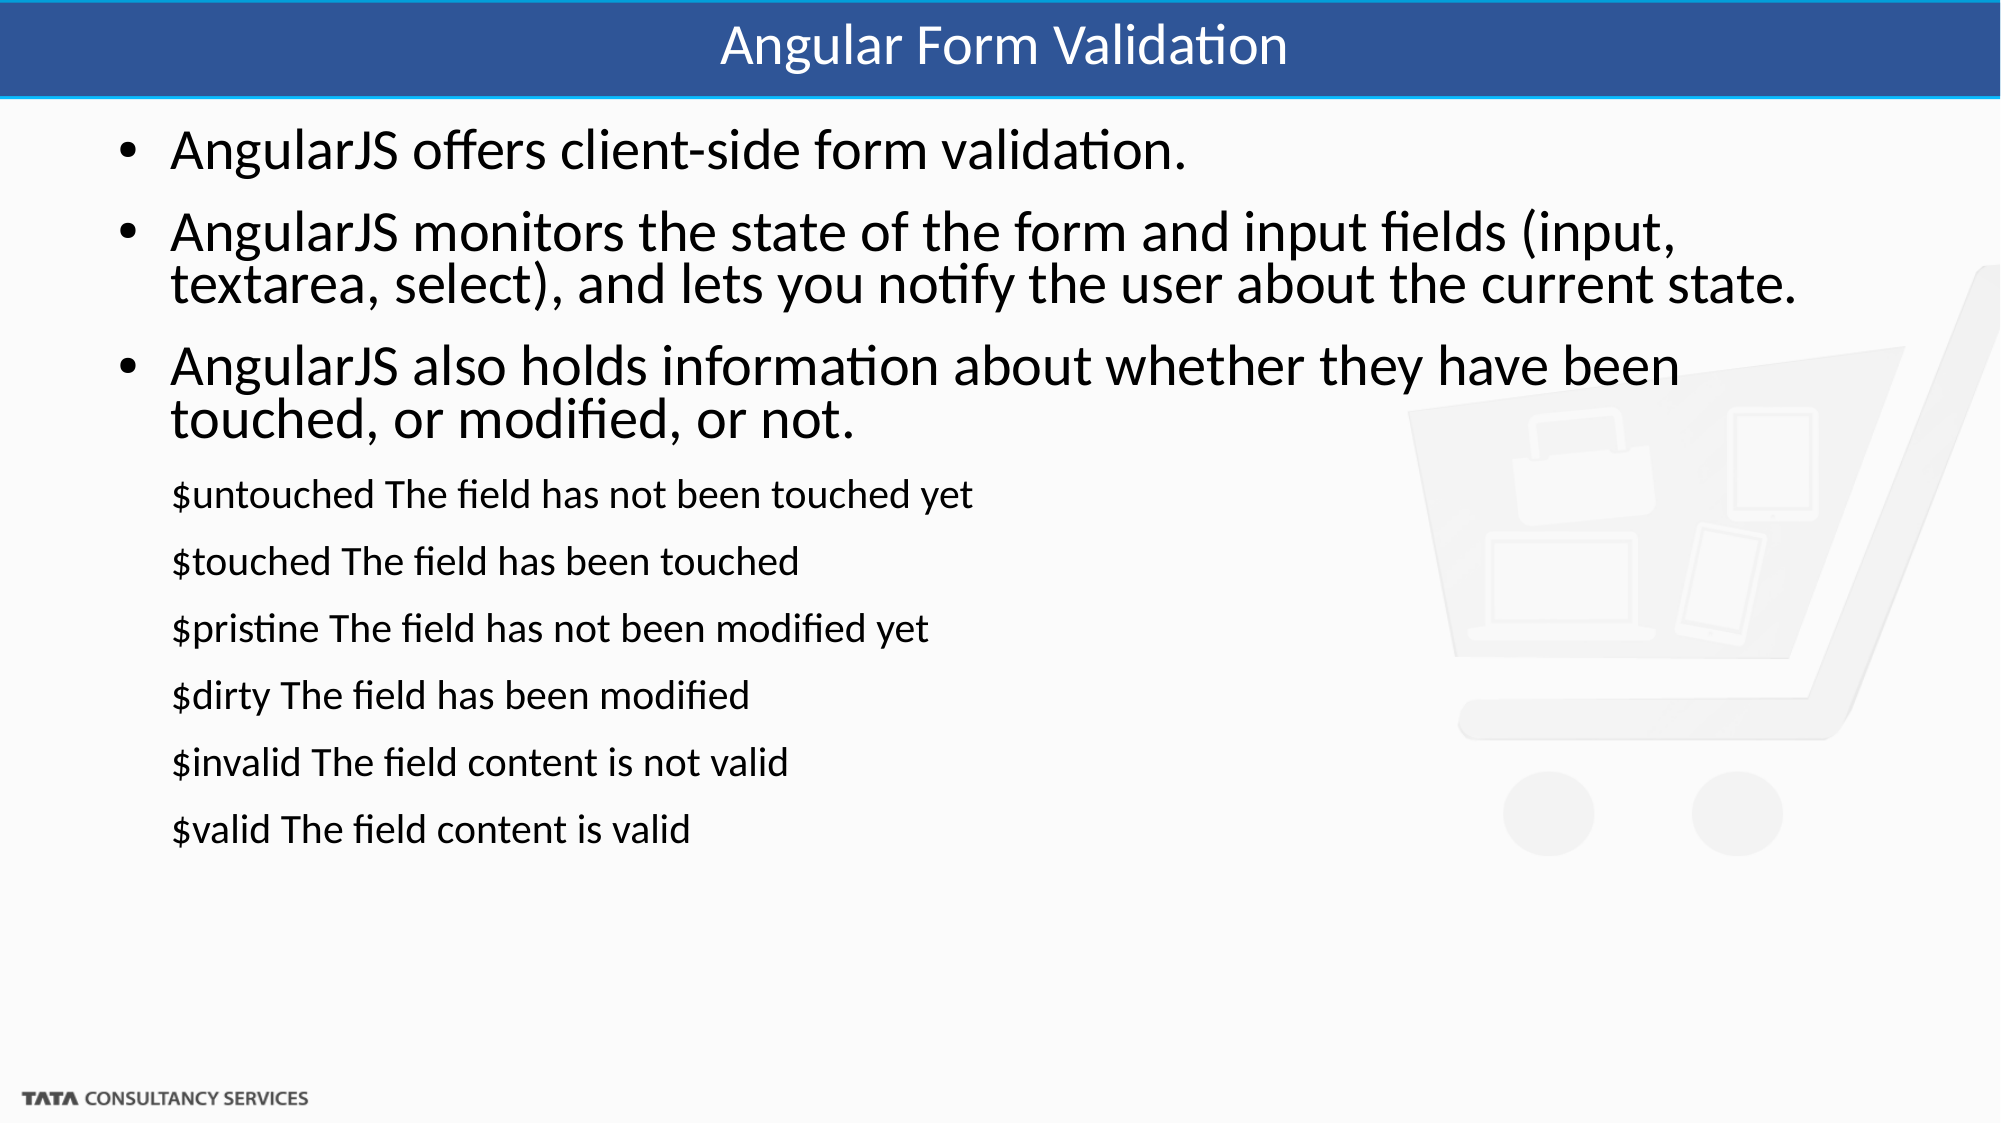

# Angular Form Validation
AngularJS offers client-side form validation.
AngularJS monitors the state of the form and input fields (input, textarea, select), and lets you notify the user about the current state.
AngularJS also holds information about whether they have been touched, or modified, or not.
$untouched The field has not been touched yet
$touched The field has been touched
$pristine The field has not been modified yet
$dirty The field has been modified
$invalid The field content is not valid
$valid The field content is valid